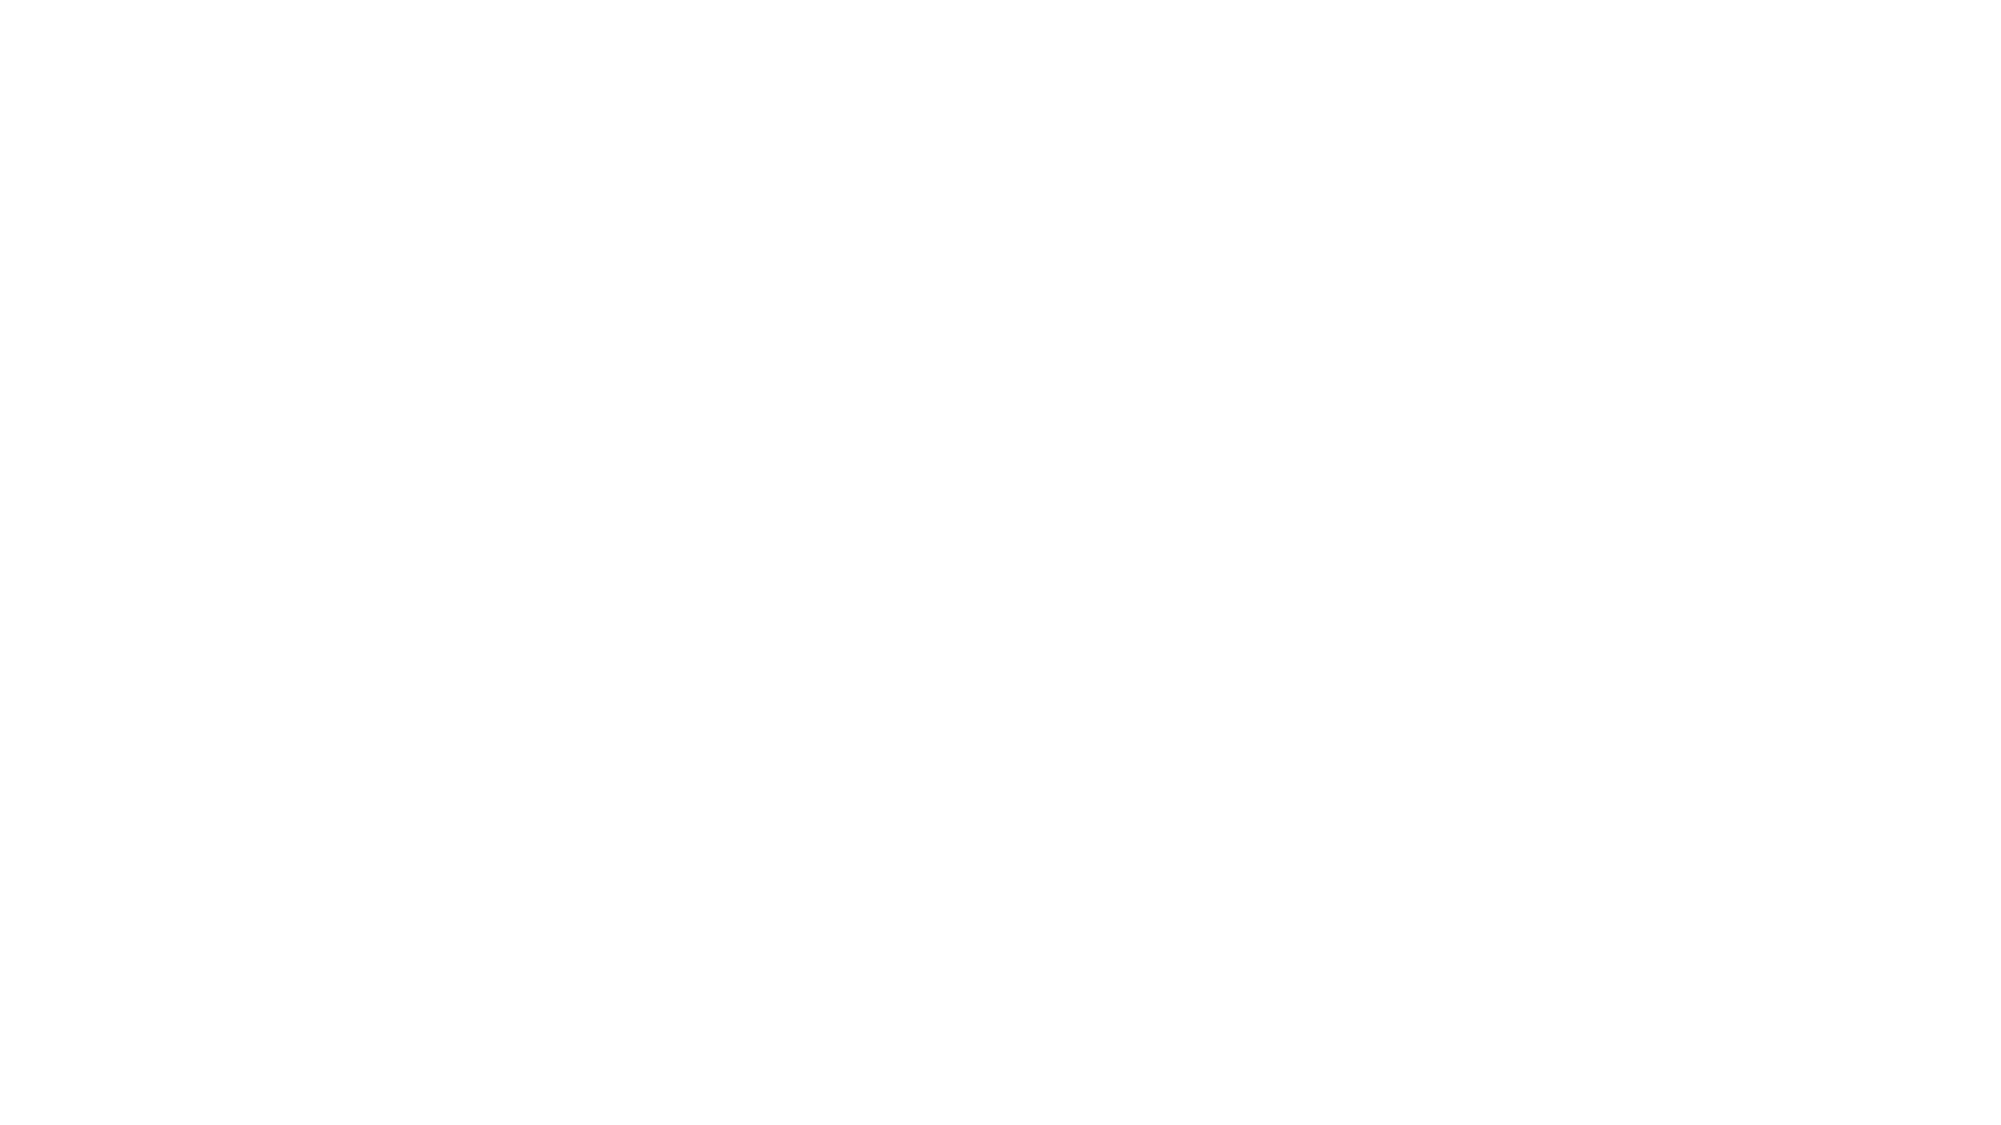

RX
fifo
TX
Clk divider
(baudrate)
CLK
Fifo.push
CLK
CLK
Rst_n
Rst_n
readDataIn
Send_data
data_in
Data_in
RX data in
done
Fifo.pop
TX
Rx_in
dataInHandled
Tx_out
dataOutHandled
Data out
Data_out
ready
Data_ready
dataOutReady
Rst_n